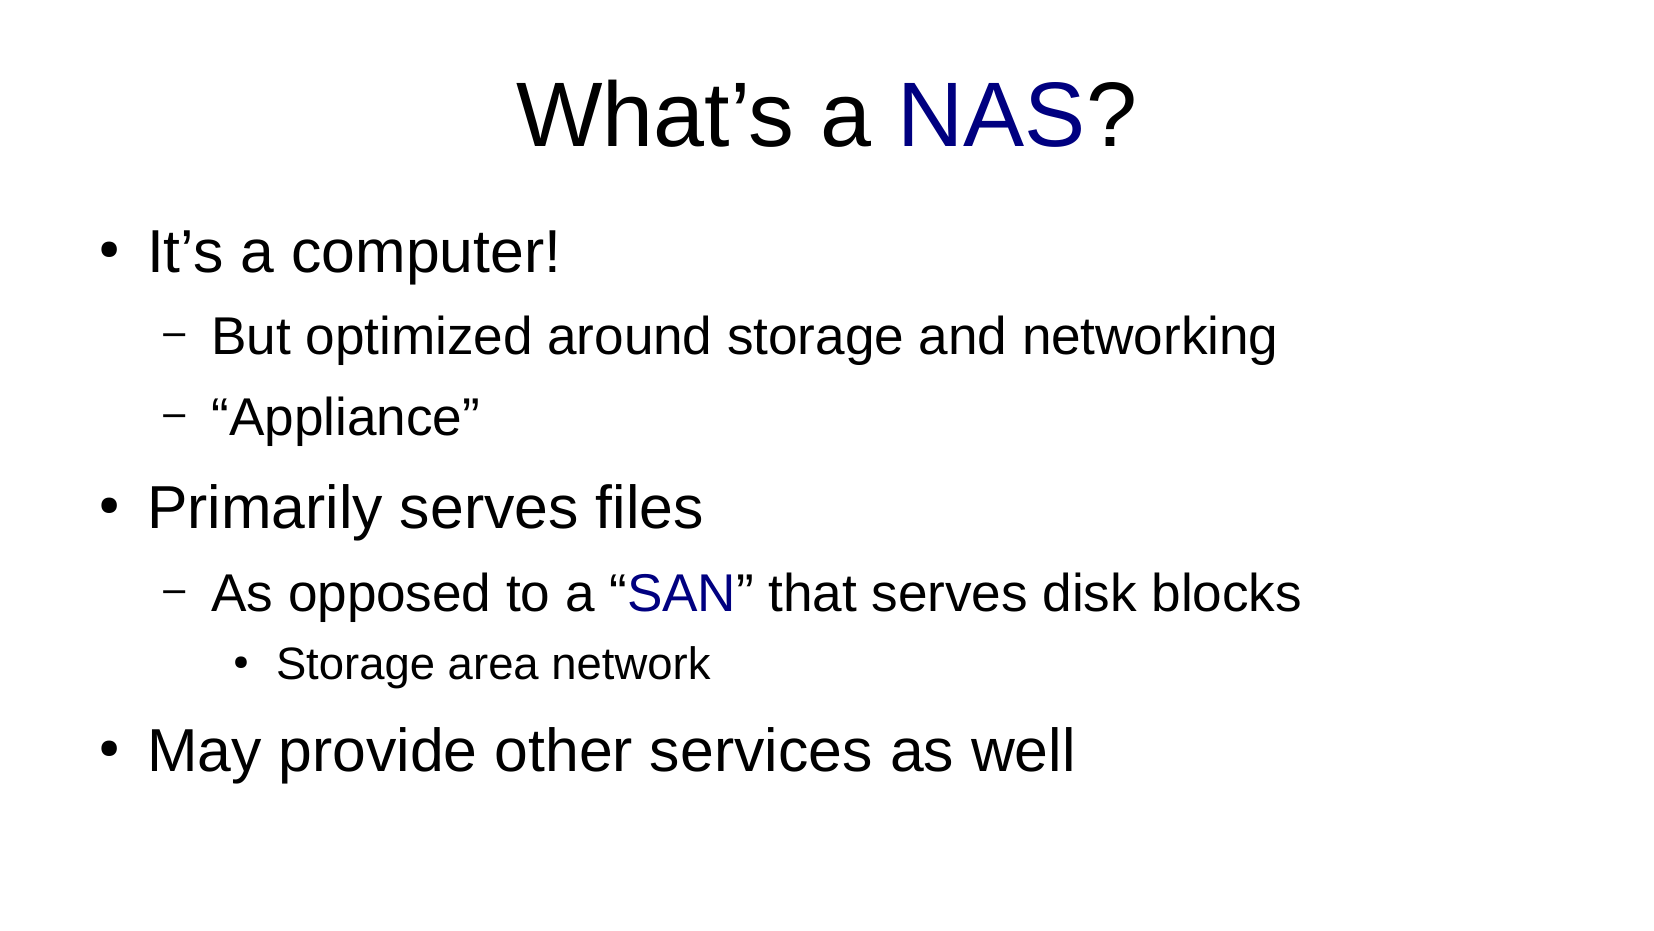

# What’s a NAS?
It’s a computer!
But optimized around storage and networking
“Appliance”
Primarily serves files
As opposed to a “SAN” that serves disk blocks
Storage area network
May provide other services as well